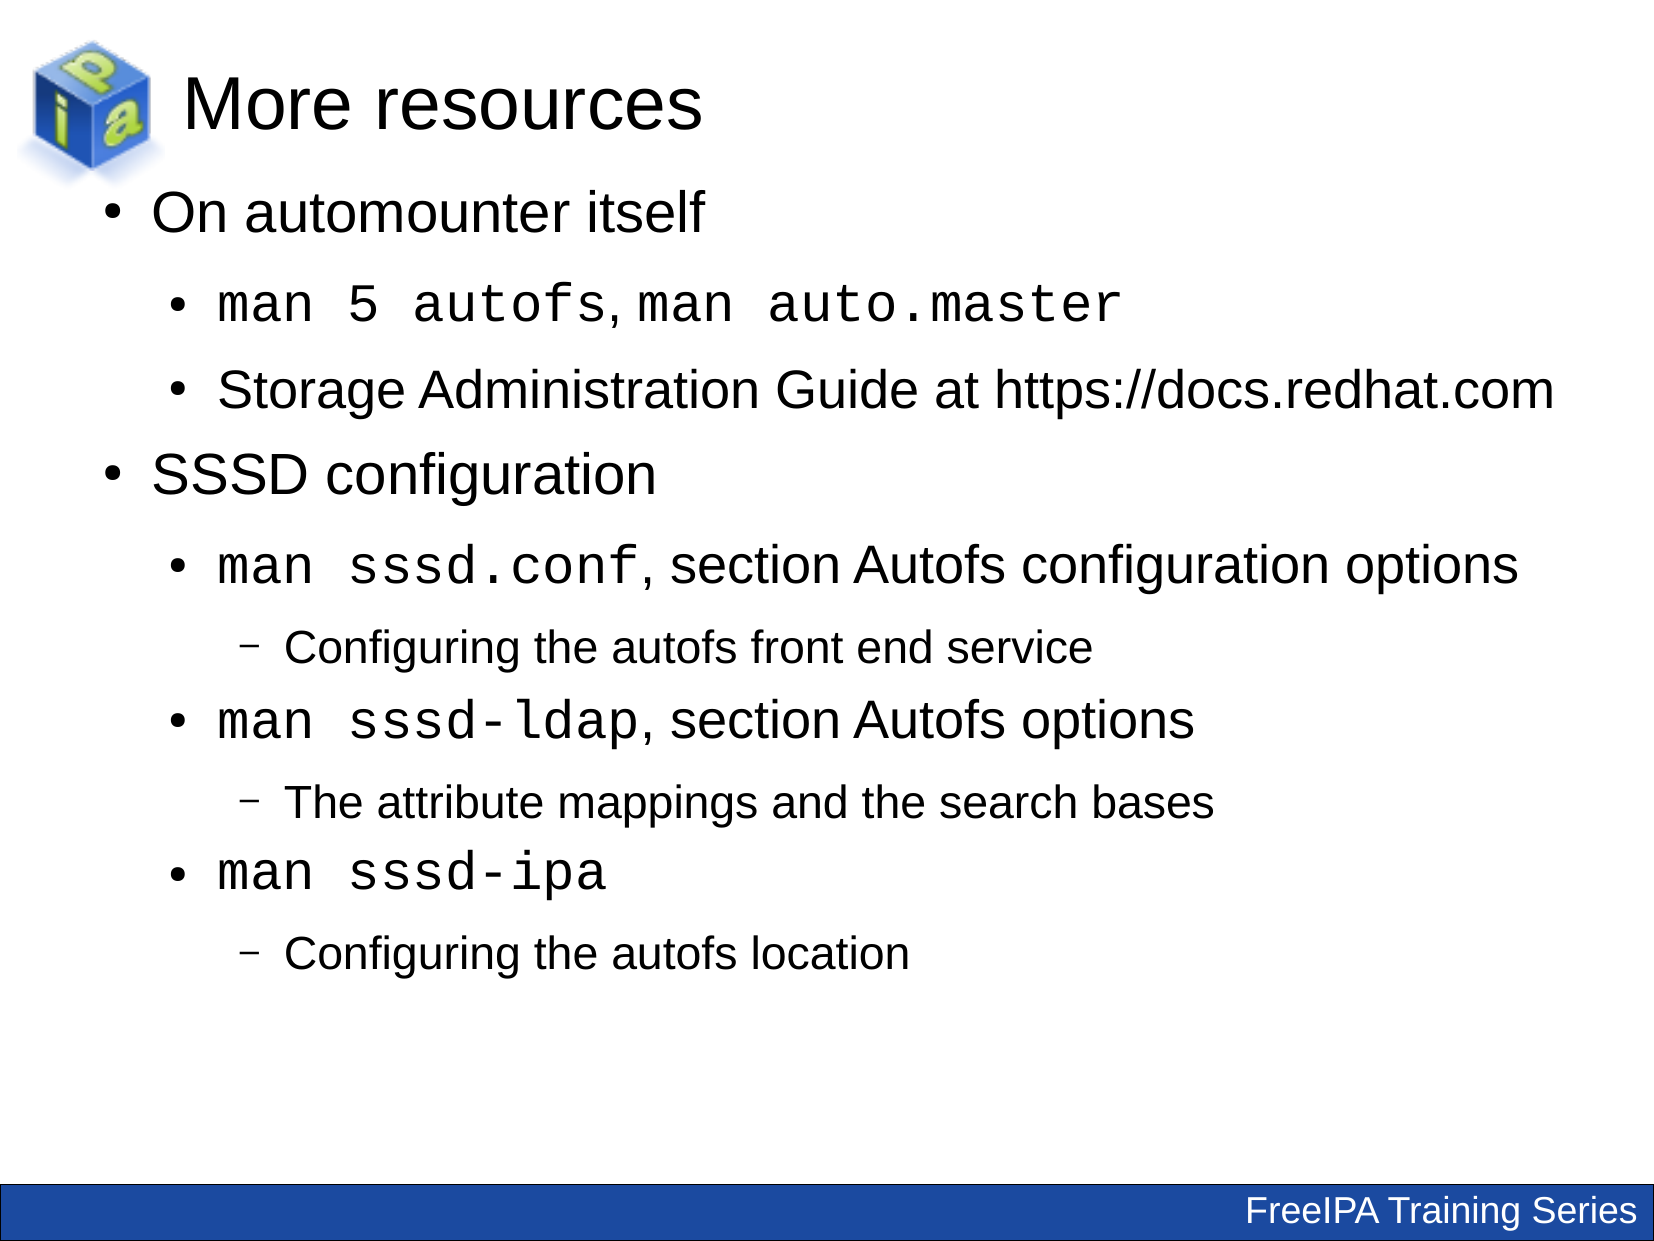

# More resources
On automounter itself
man 5 autofs, man auto.master
Storage Administration Guide at https://docs.redhat.com
SSSD configuration
man sssd.conf, section Autofs configuration options
Configuring the autofs front end service
man sssd-ldap, section Autofs options
The attribute mappings and the search bases
man sssd-ipa
Configuring the autofs location